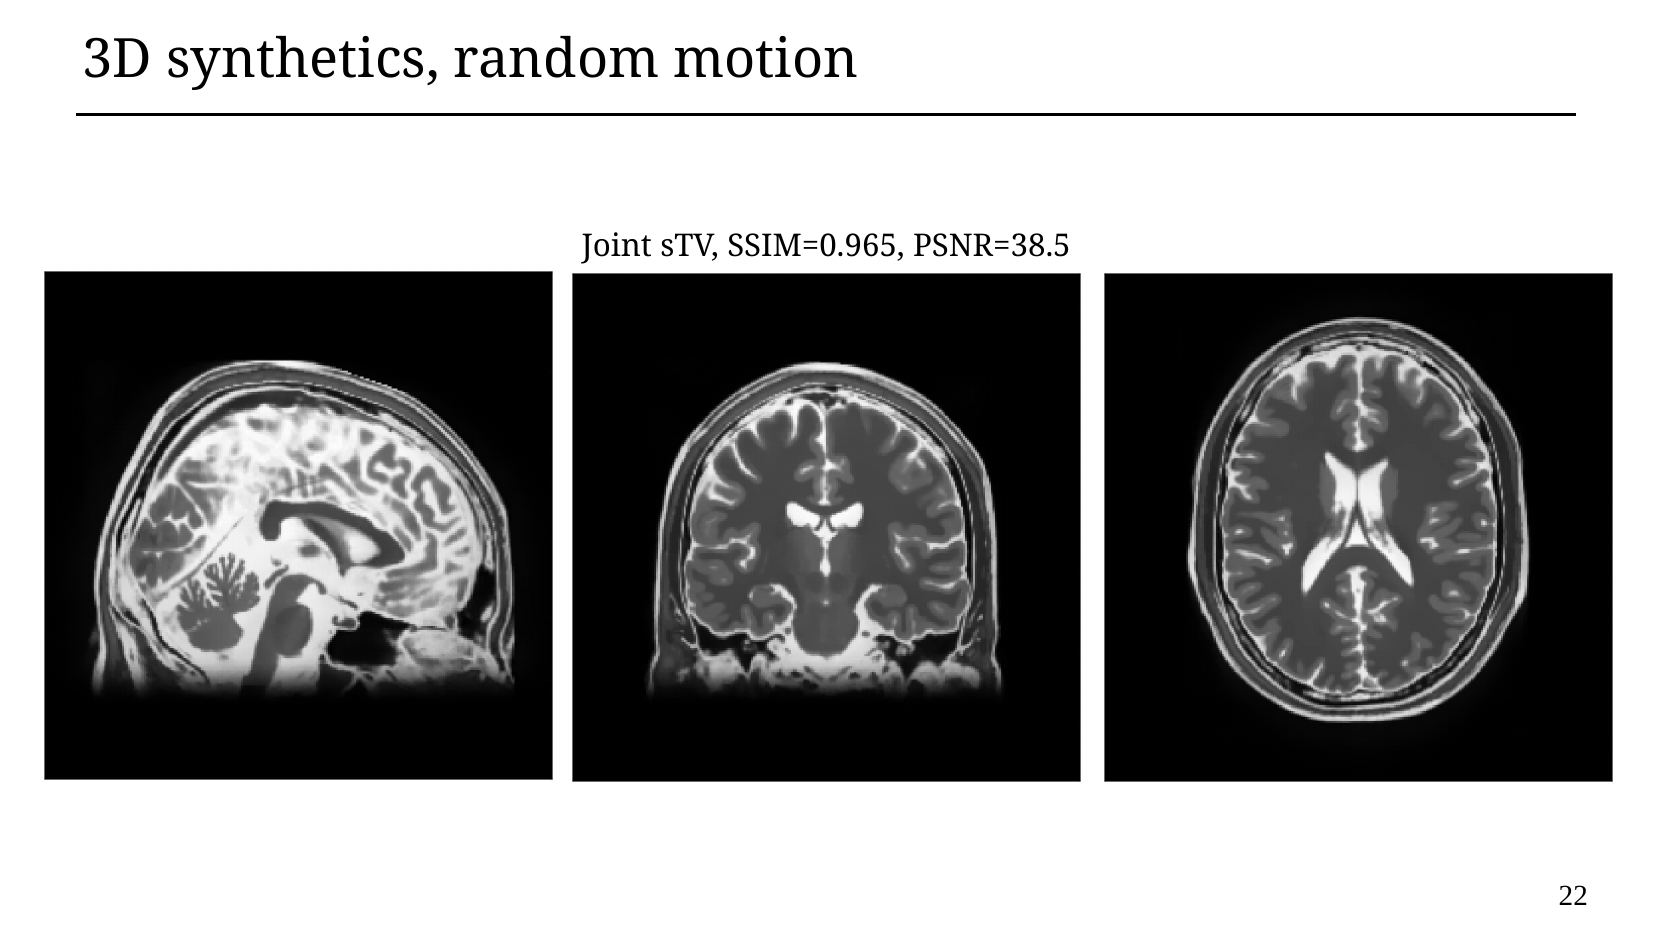

# 3D synthetics, random motion
Joint sTV, SSIM=0.965, PSNR=38.5